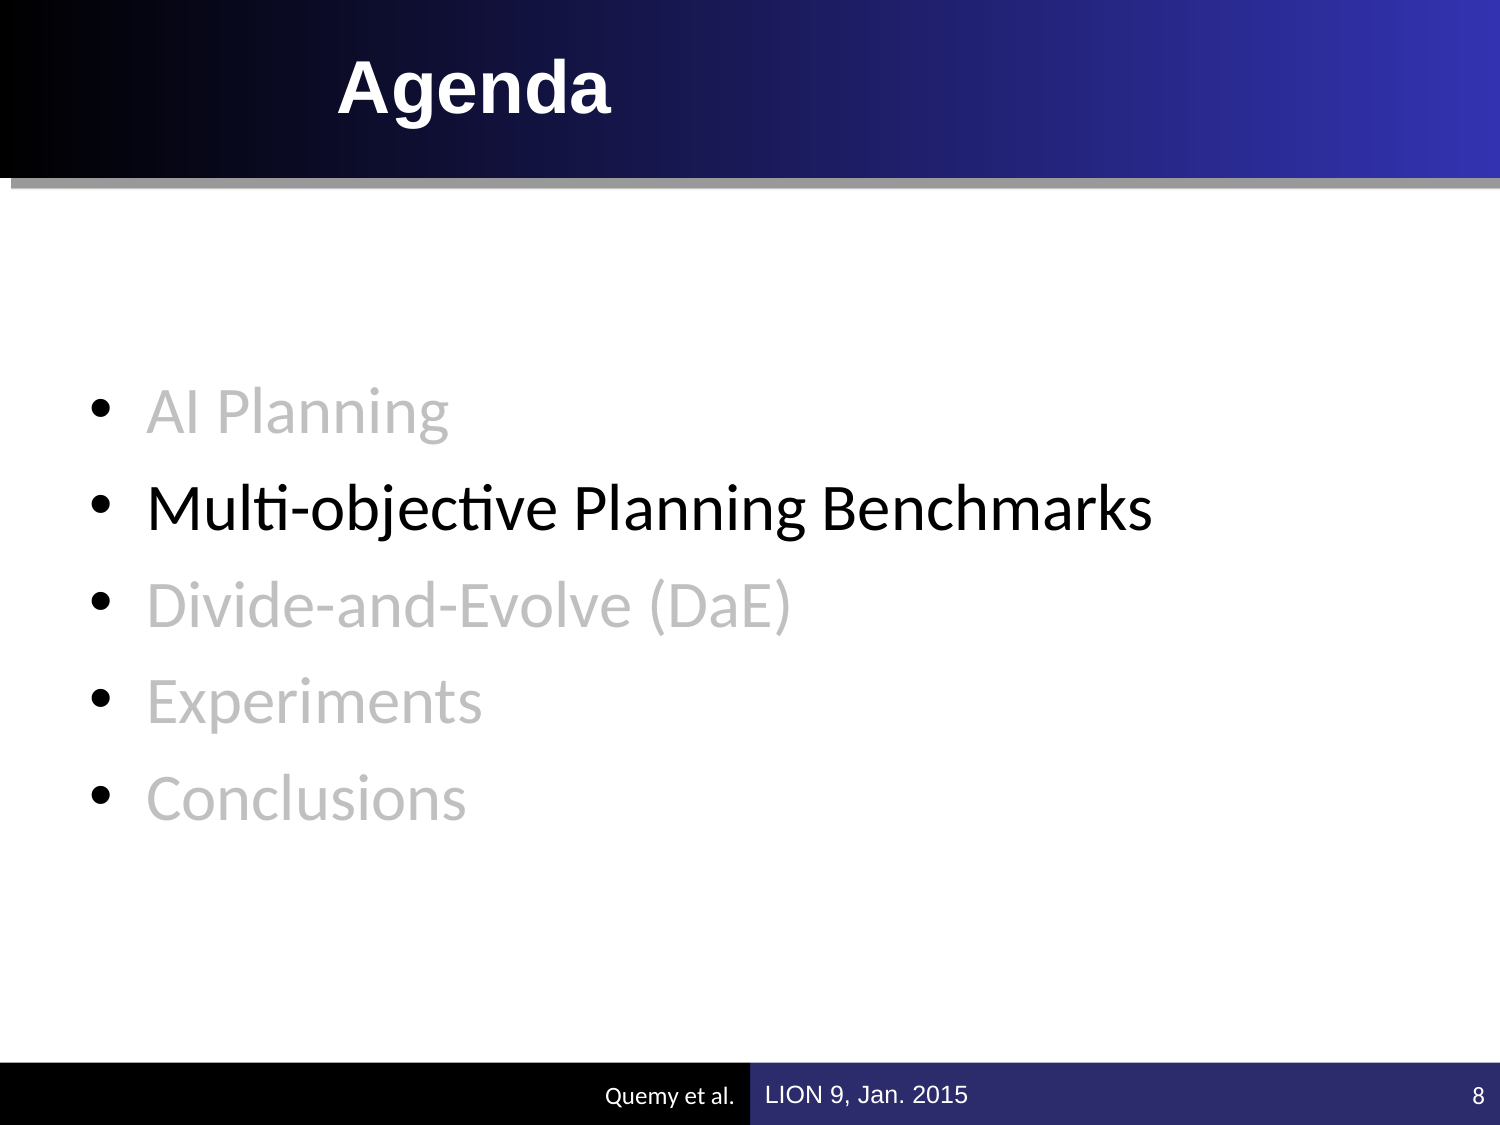

Agenda
# AI Planning
Multi-objective Planning Benchmarks
Divide-and-Evolve (DaE)
Experiments
Conclusions
8